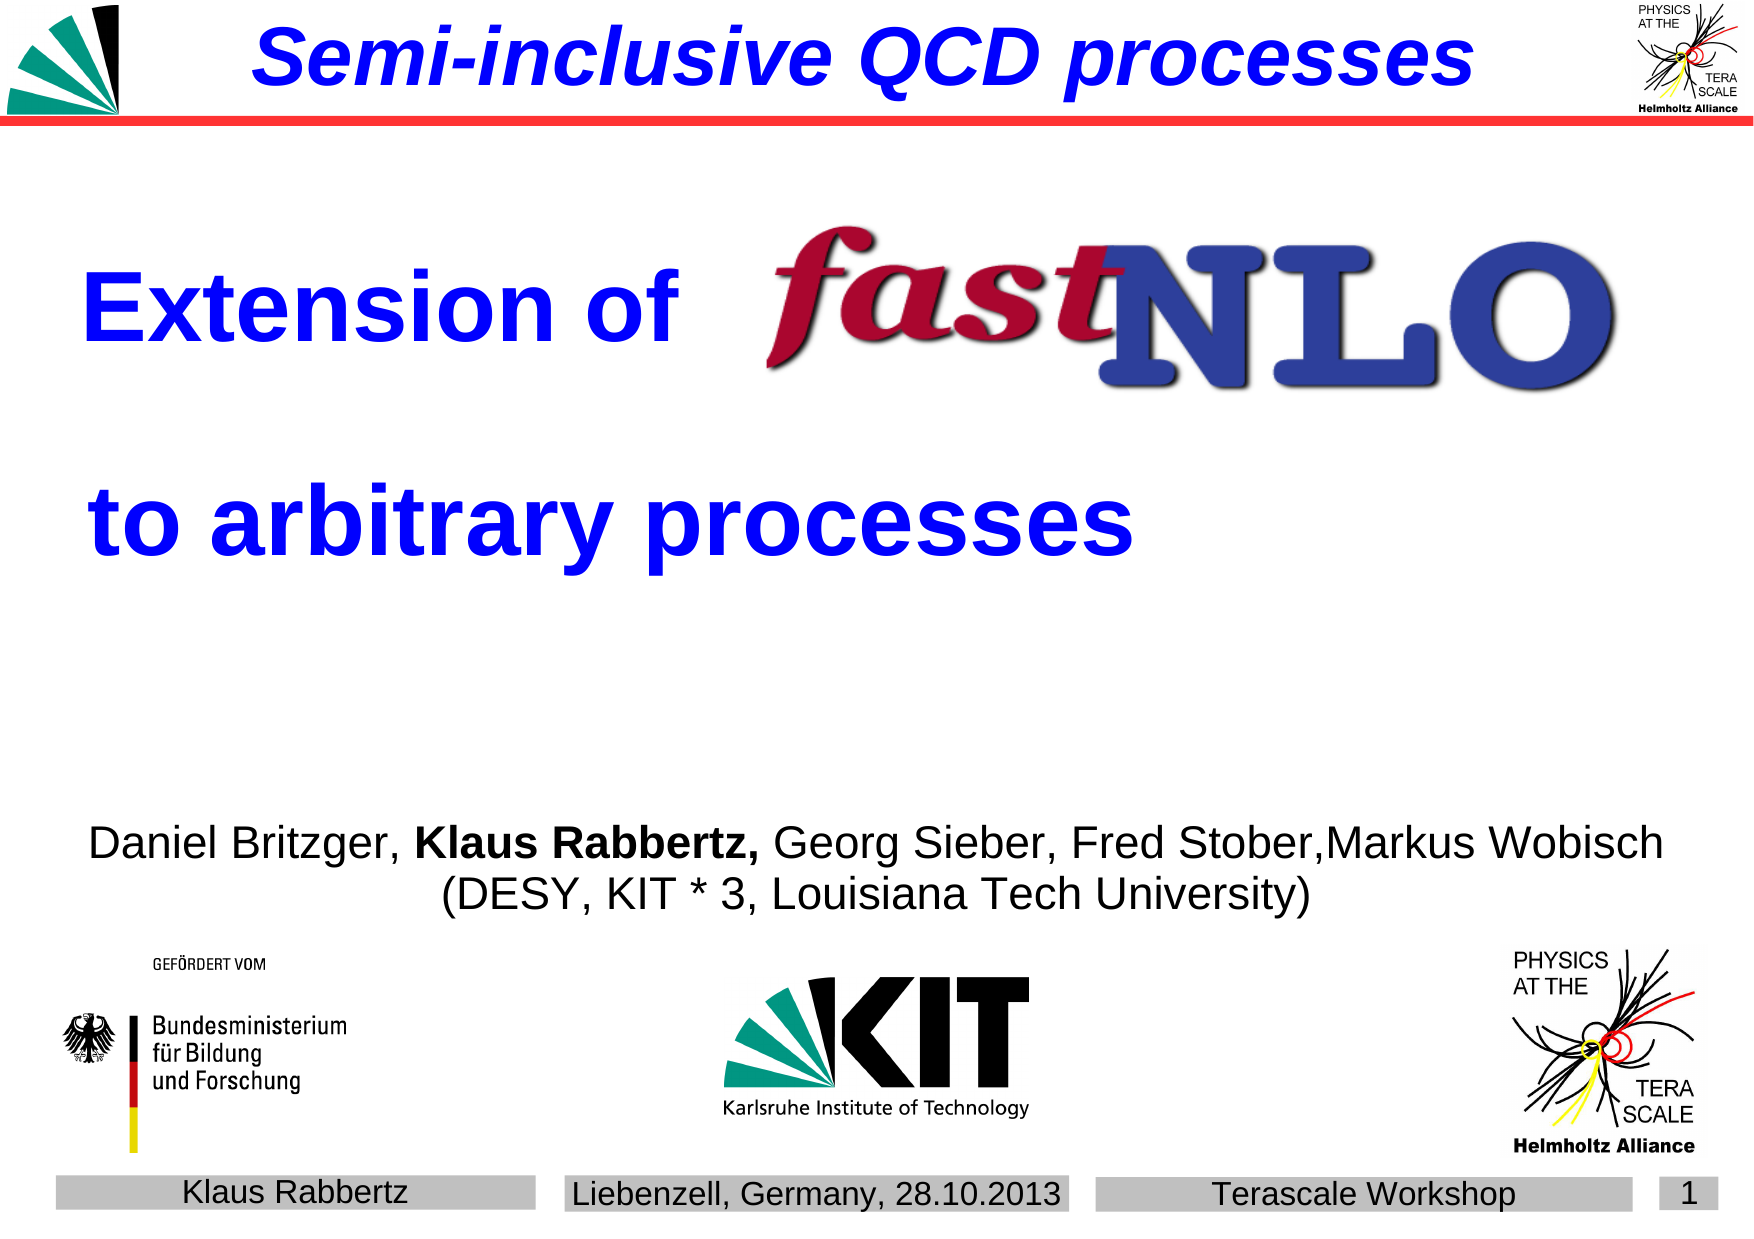

# Semi-inclusive QCD processes
Extension of
to arbitrary processes
Daniel Britzger, Klaus Rabbertz, Georg Sieber, Fred Stober,Markus Wobisch
(DESY, KIT * 3, Louisiana Tech University)